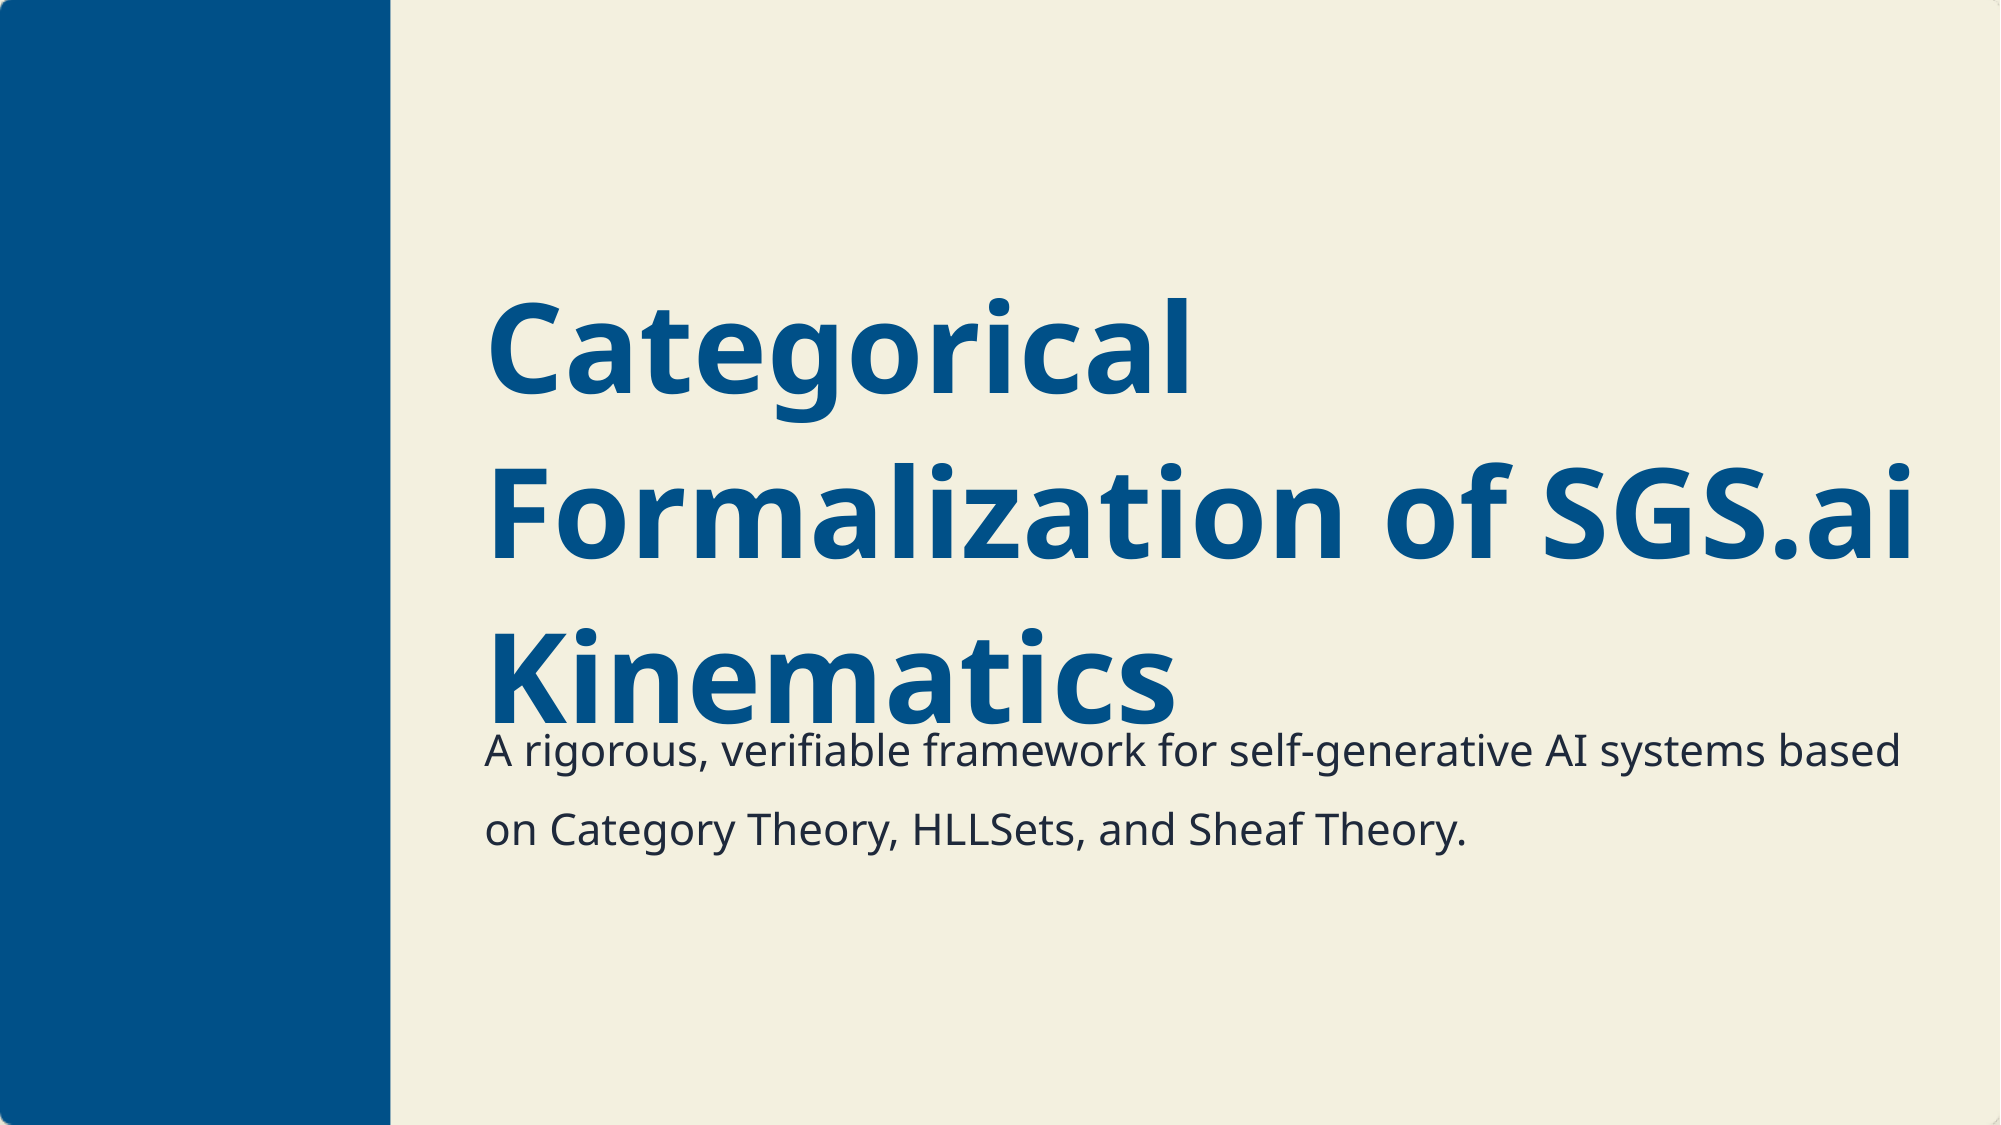

Categorical Formalization of SGS.ai Kinematics
A rigorous, verifiable framework for self-generative AI systems based on Category Theory, HLLSets, and Sheaf Theory.